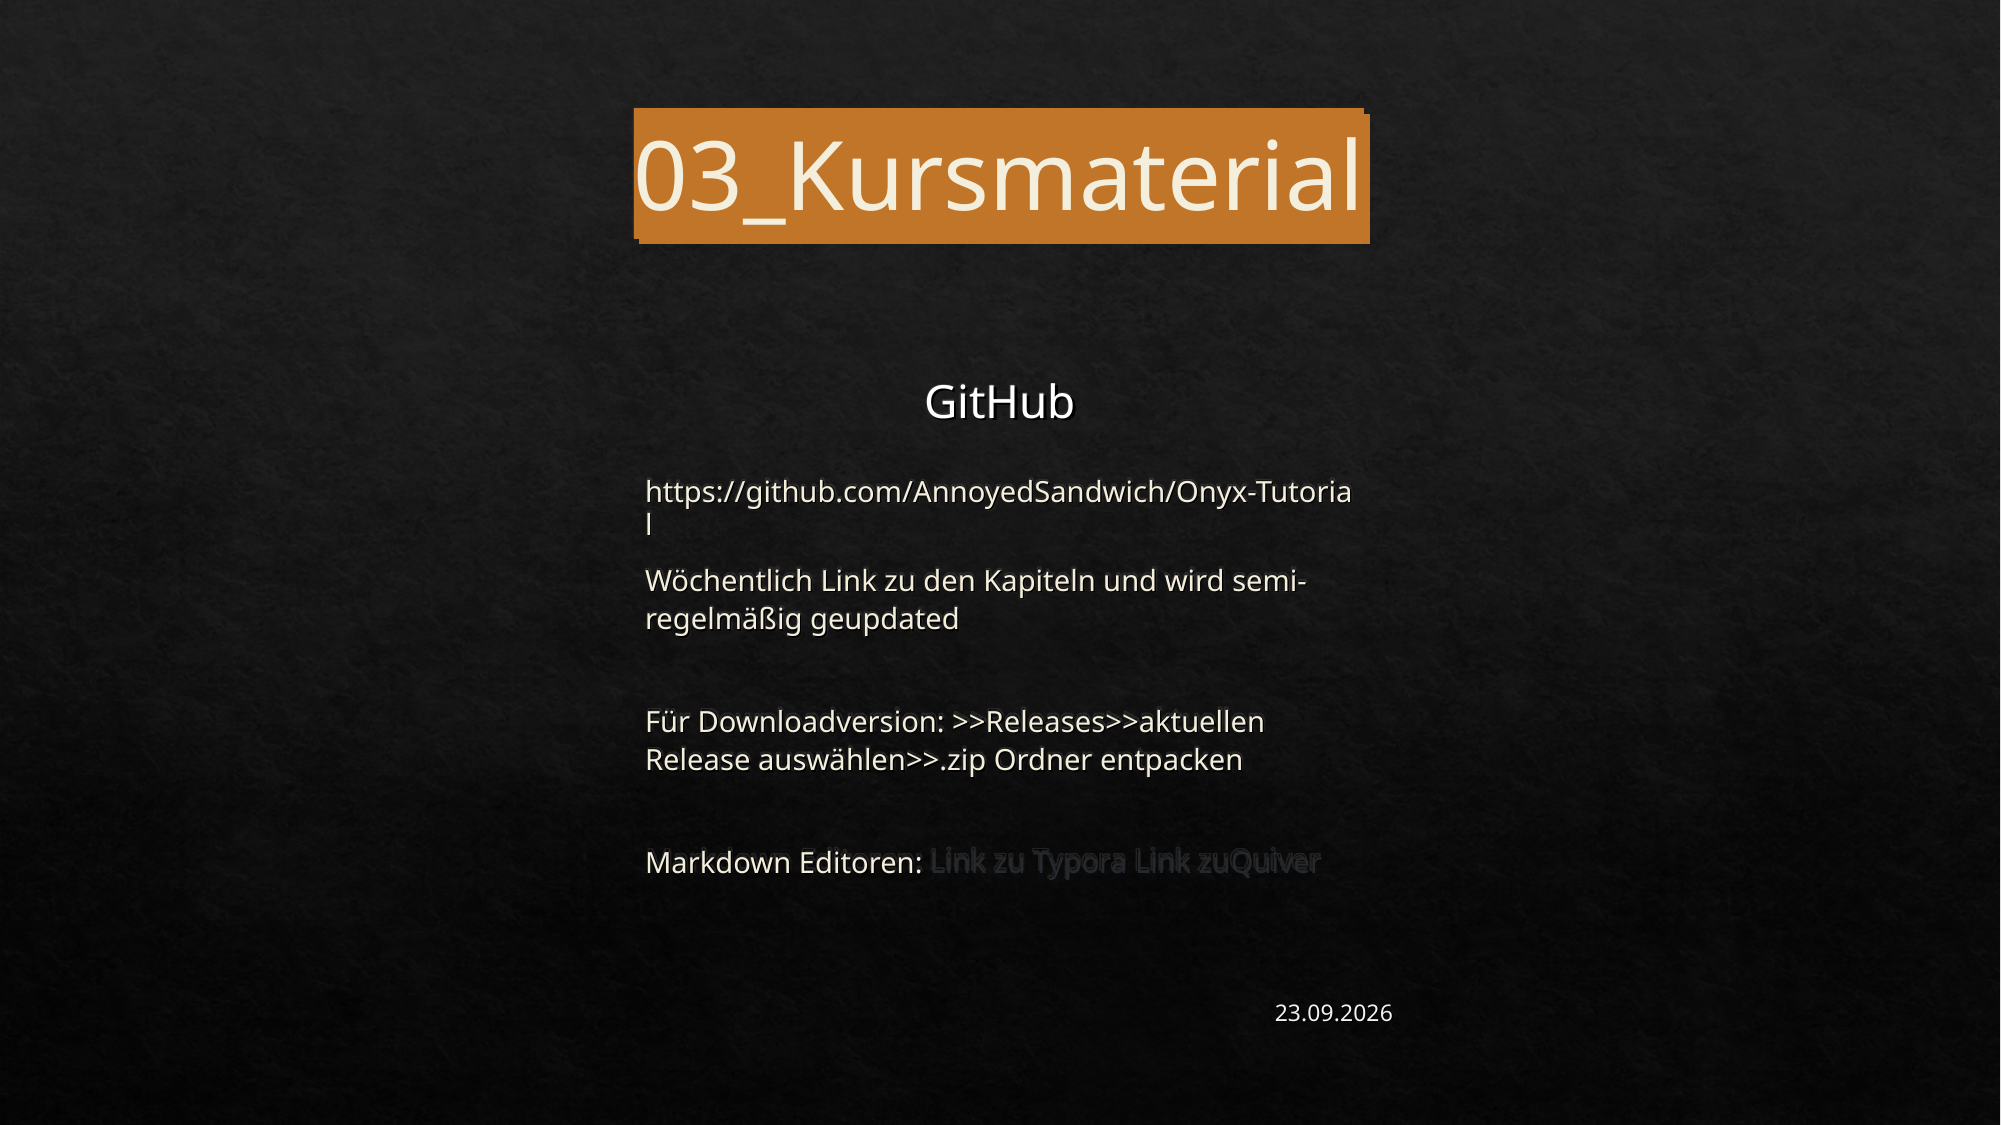

# 03_Kursmaterial
GitHub
https://github.com/AnnoyedSandwich/Onyx-Tutorial
Wöchentlich Link zu den Kapiteln und wird semi-regelmäßig geupdated
Für Downloadversion: >>Releases>>aktuellen Release auswählen>>.zip Ordner entpacken
Markdown Editoren: Link zu Typora Link zuQuiver